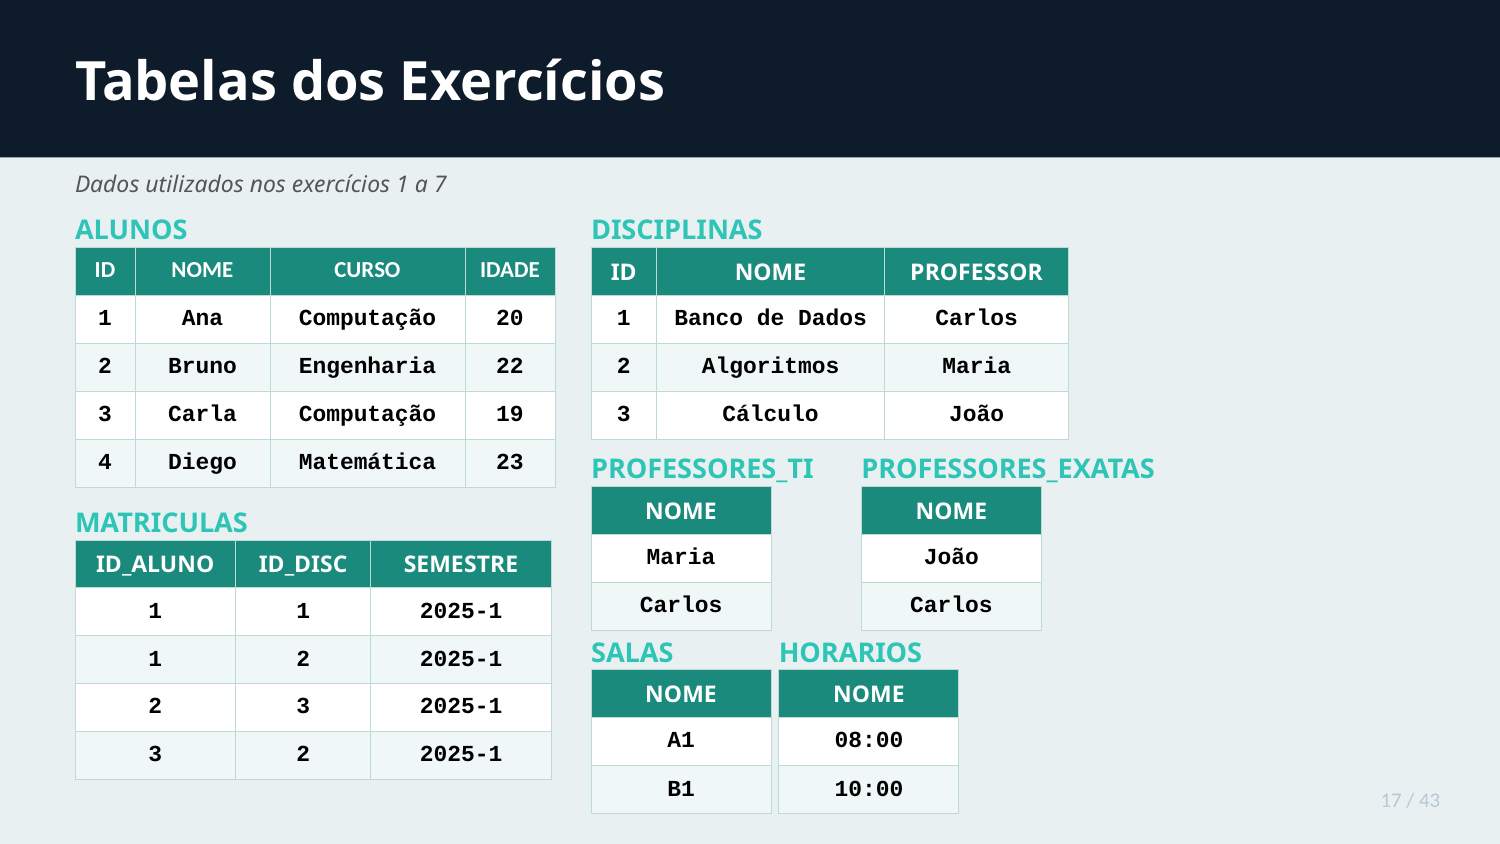

Tabelas dos Exercícios
Dados utilizados nos exercícios 1 a 7
ALUNOS
DISCIPLINAS
| ID | NOME | CURSO | IDADE |
| --- | --- | --- | --- |
| 1 | Ana | Computação | 20 |
| 2 | Bruno | Engenharia | 22 |
| 3 | Carla | Computação | 19 |
| 4 | Diego | Matemática | 23 |
| ID | NOME | PROFESSOR |
| --- | --- | --- |
| 1 | Banco de Dados | Carlos |
| 2 | Algoritmos | Maria |
| 3 | Cálculo | João |
PROFESSORES_TI
PROFESSORES_EXATAS
| NOME |
| --- |
| Maria |
| Carlos |
| NOME |
| --- |
| João |
| Carlos |
MATRICULAS
| ID\_ALUNO | ID\_DISC | SEMESTRE |
| --- | --- | --- |
| 1 | 1 | 2025-1 |
| 1 | 2 | 2025-1 |
| 2 | 3 | 2025-1 |
| 3 | 2 | 2025-1 |
SALAS
HORARIOS
| NOME |
| --- |
| A1 |
| B1 |
| NOME |
| --- |
| 08:00 |
| 10:00 |
17 / 43